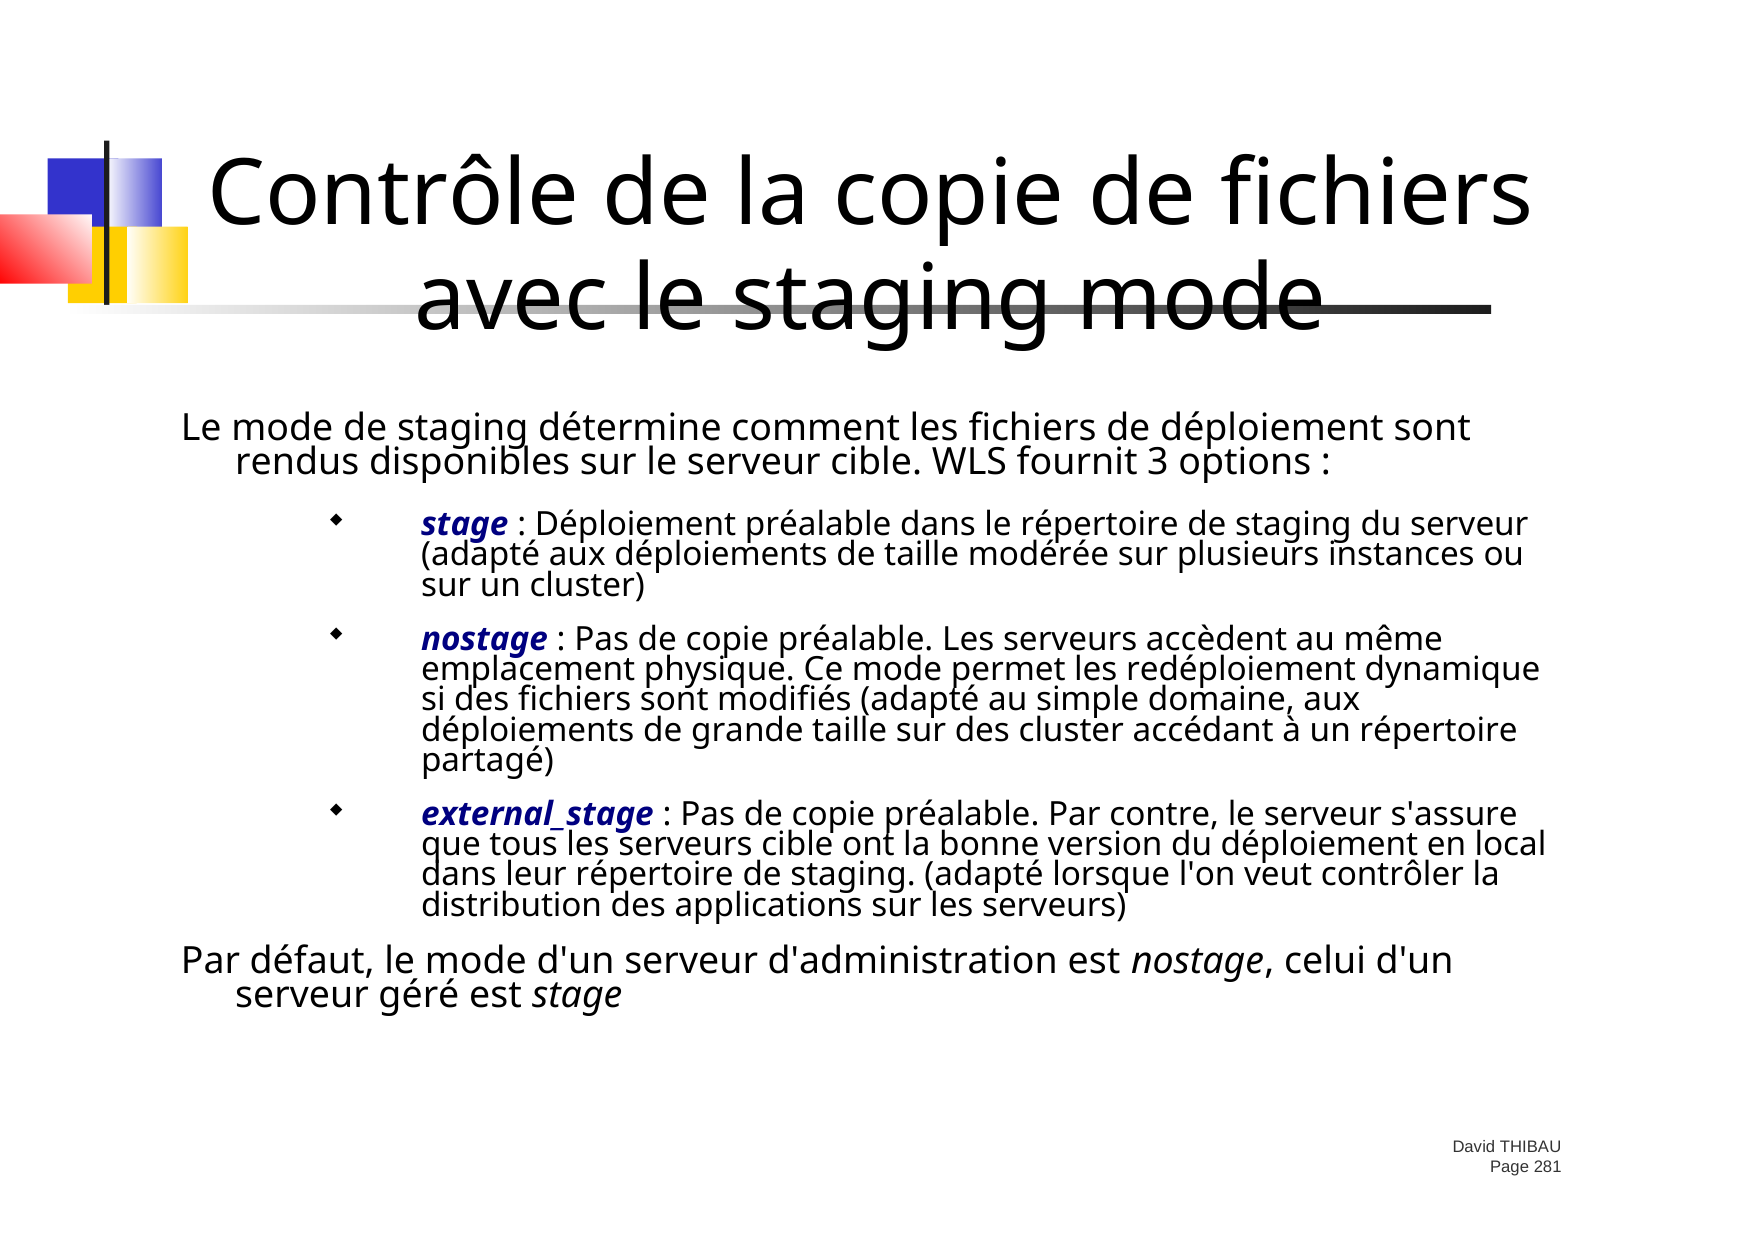

# Contrôle de la copie de fichiers avec le staging mode
Le mode de staging détermine comment les fichiers de déploiement sont rendus disponibles sur le serveur cible. WLS fournit 3 options :
stage : Déploiement préalable dans le répertoire de staging du serveur (adapté aux déploiements de taille modérée sur plusieurs instances ou sur un cluster)
nostage : Pas de copie préalable. Les serveurs accèdent au même emplacement physique. Ce mode permet les redéploiement dynamique si des fichiers sont modifiés (adapté au simple domaine, aux déploiements de grande taille sur des cluster accédant à un répertoire partagé)
external_stage : Pas de copie préalable. Par contre, le serveur s'assure que tous les serveurs cible ont la bonne version du déploiement en local dans leur répertoire de staging. (adapté lorsque l'on veut contrôler la distribution des applications sur les serveurs)
Par défaut, le mode d'un serveur d'administration est nostage, celui d'un serveur géré est stage